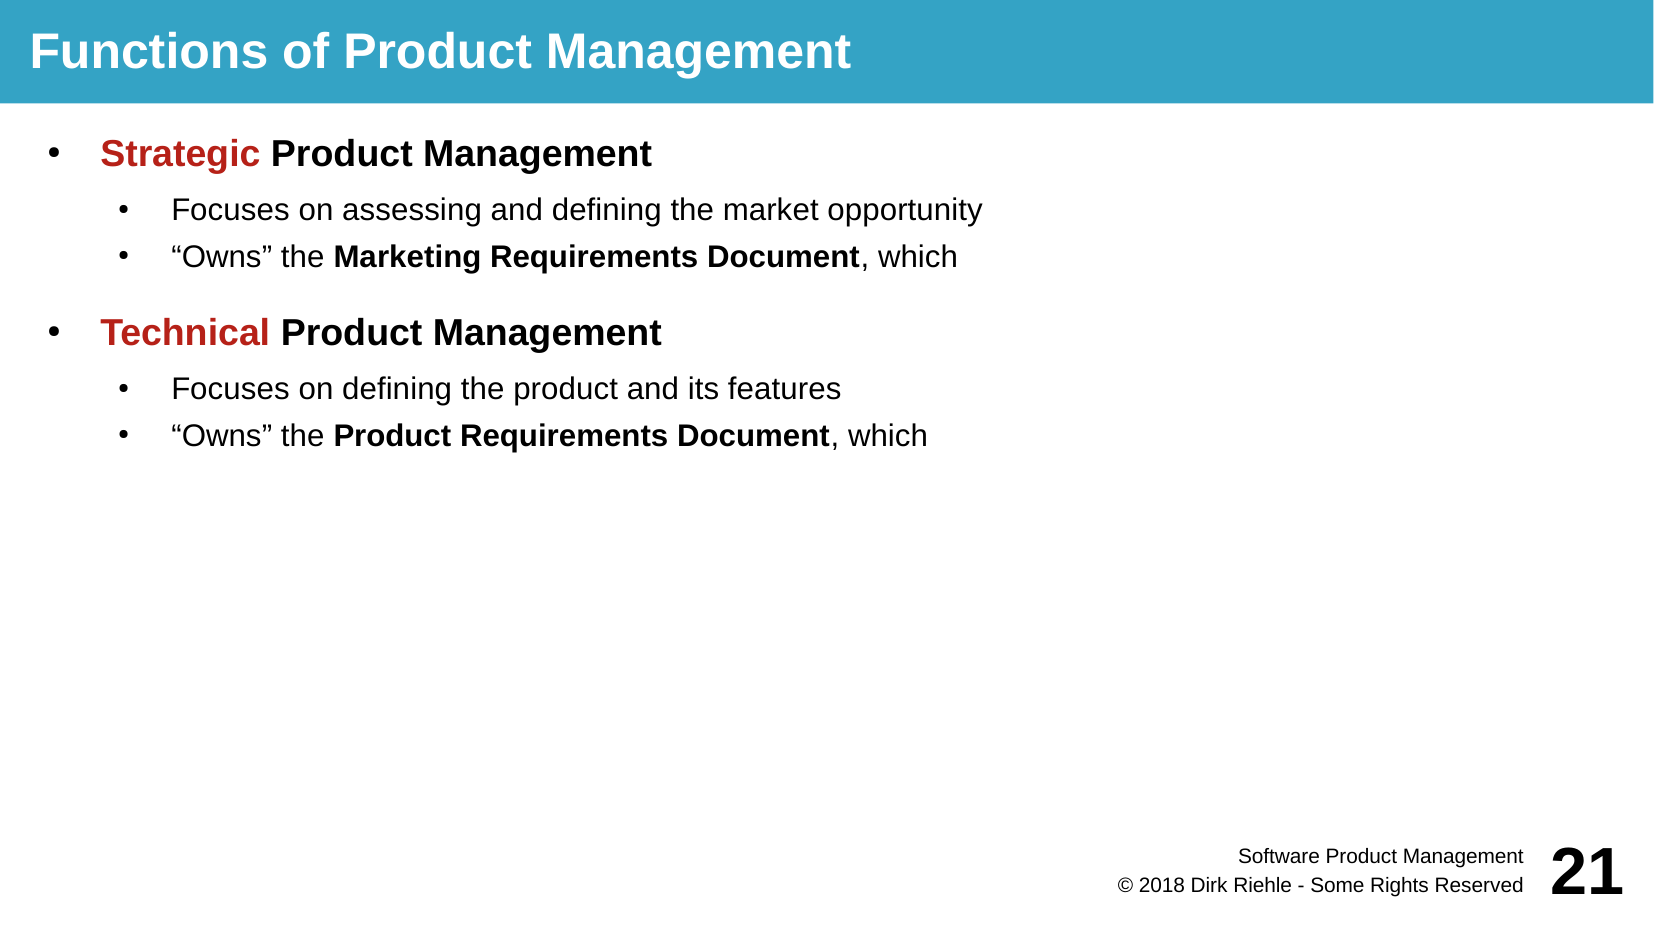

# Functions of Product Management
Strategic Product Management
Focuses on assessing and defining the market opportunity
“Owns” the Marketing Requirements Document, which
Technical Product Management
Focuses on defining the product and its features
“Owns” the Product Requirements Document, which
Software Product Management
21
© 2018 Dirk Riehle - Some Rights Reserved